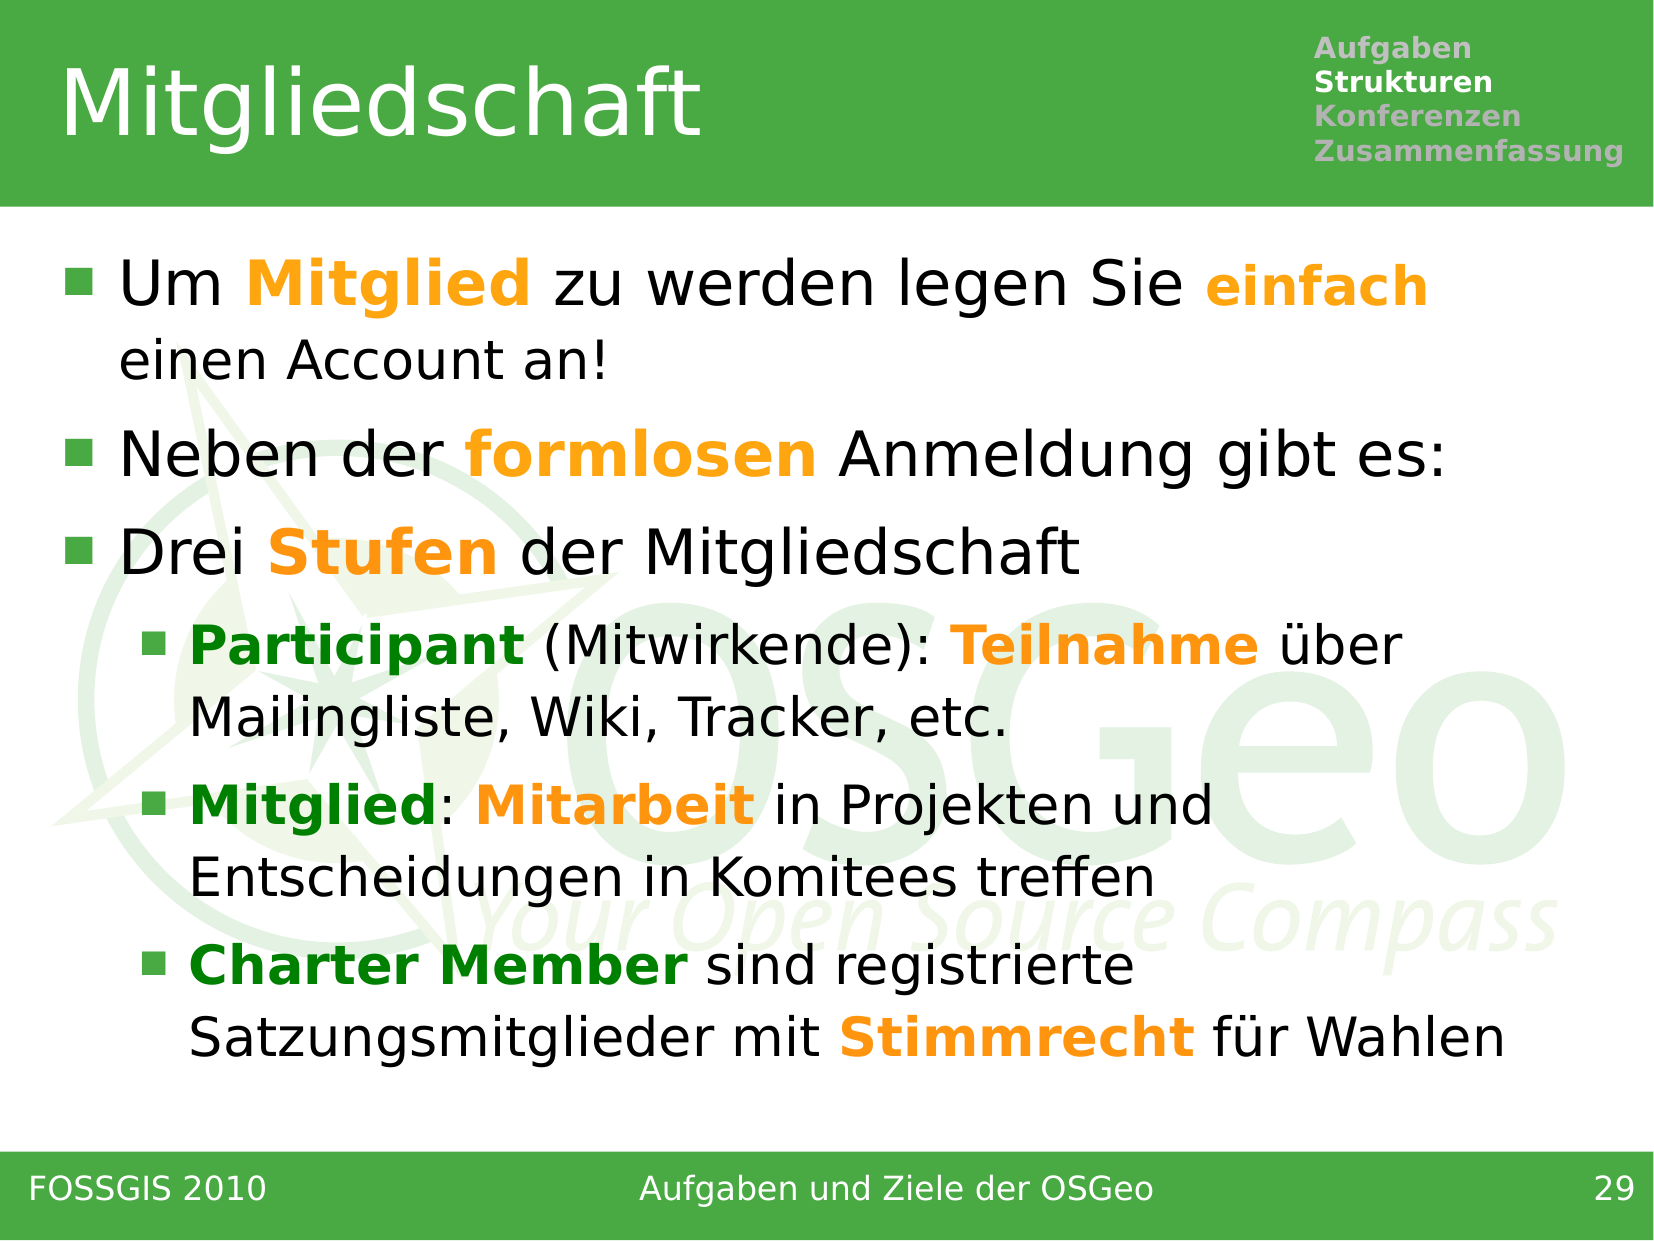

Aufgaben
Strukturen
Konferenzen
Zusammenfassung
# Mitgliedschaft
Um Mitglied zu werden legen Sie einfach einen Account an!
Neben der formlosen Anmeldung gibt es:
Drei Stufen der Mitgliedschaft
Participant (Mitwirkende): Teilnahme über Mailingliste, Wiki, Tracker, etc.
Mitglied: Mitarbeit in Projekten und Entscheidungen in Komitees treffen
Charter Member sind registrierte Satzungsmitglieder mit Stimmrecht für Wahlen
FOSSGIS 2010
Aufgaben und Ziele der OSGeo
29